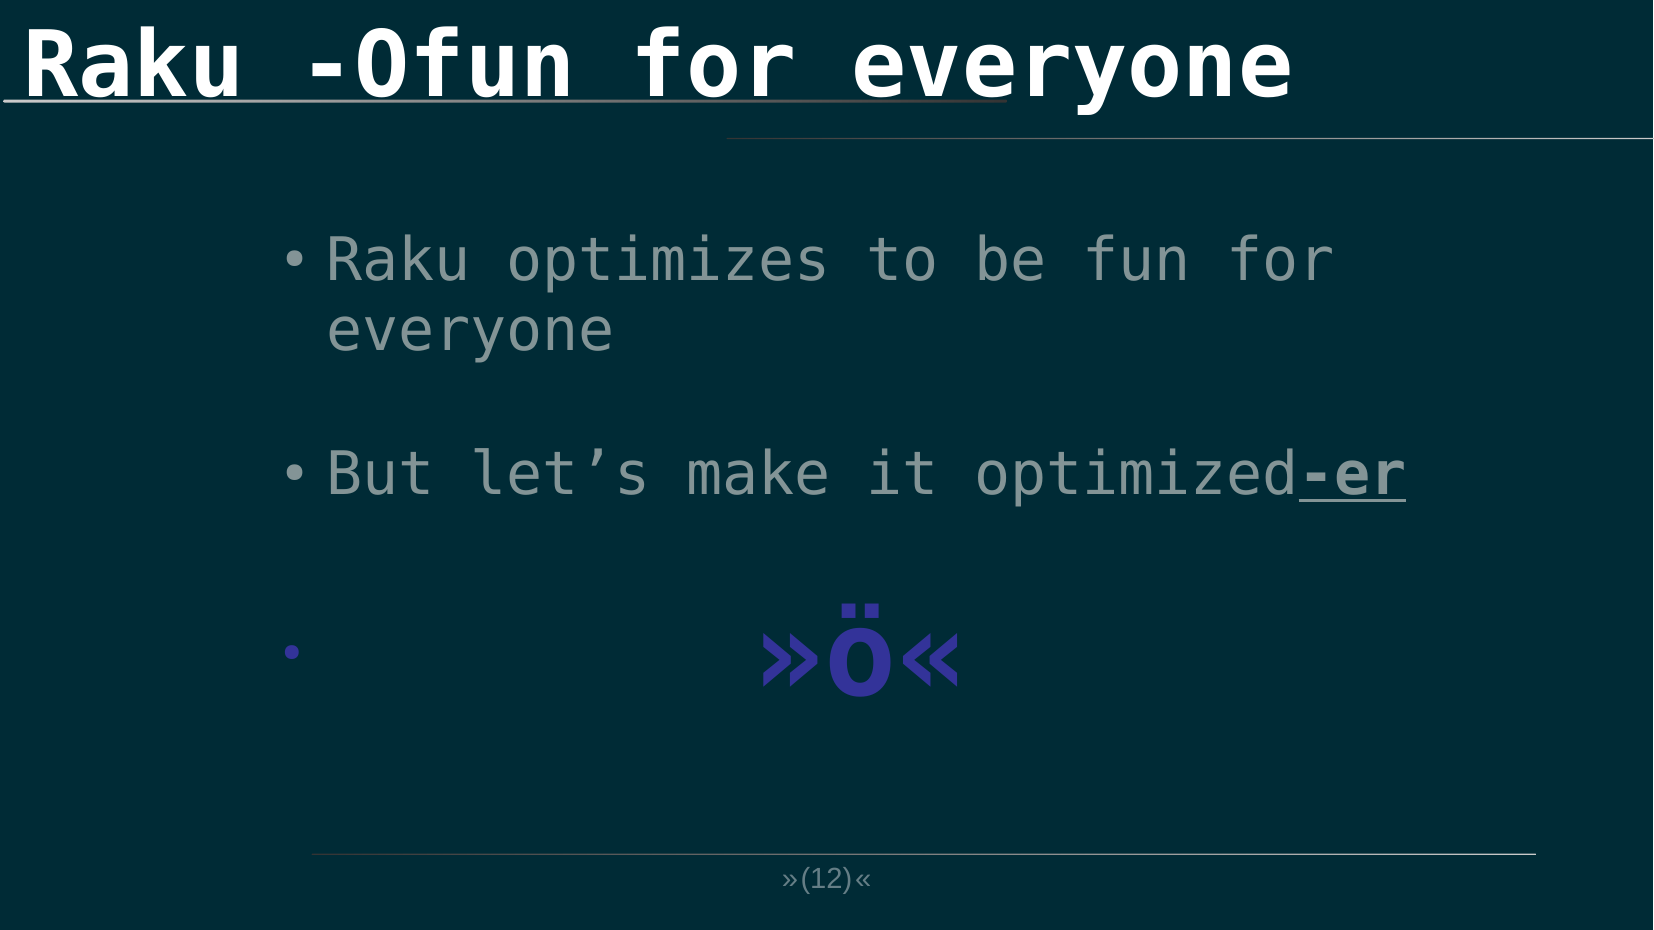

# Raku -Ofun for everyone
Raku optimizes to be fun for everyone
But let’s make it optimized-er
 »ӧ«